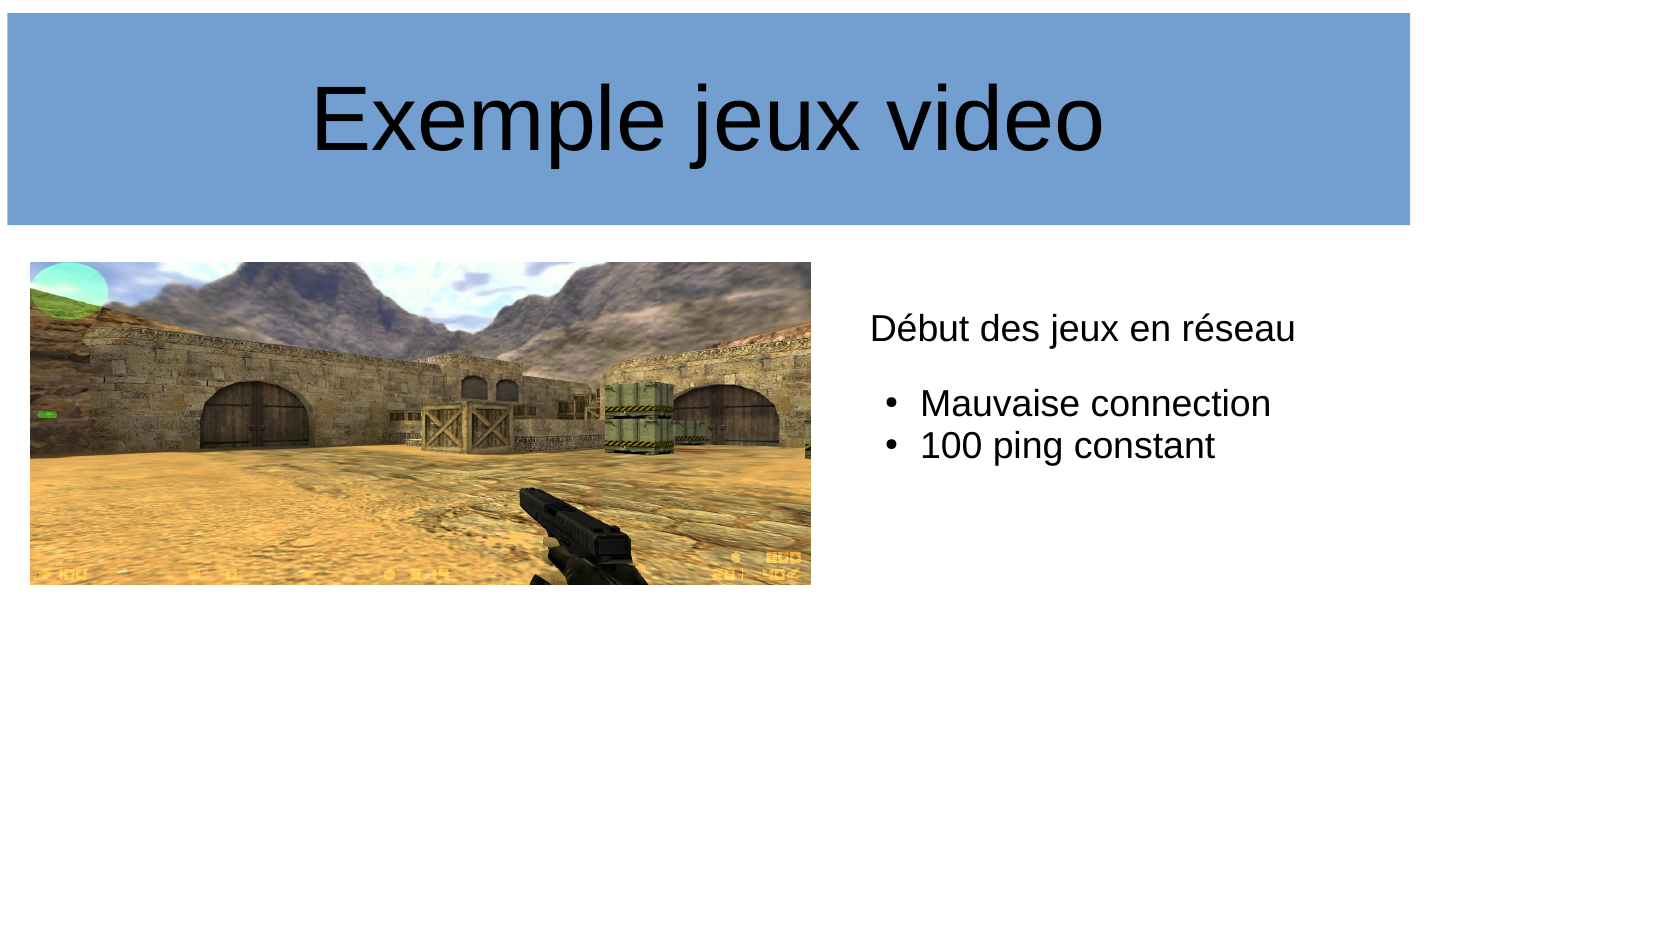

# Exemple jeux video
Début des jeux en réseau
Mauvaise connection
100 ping constant